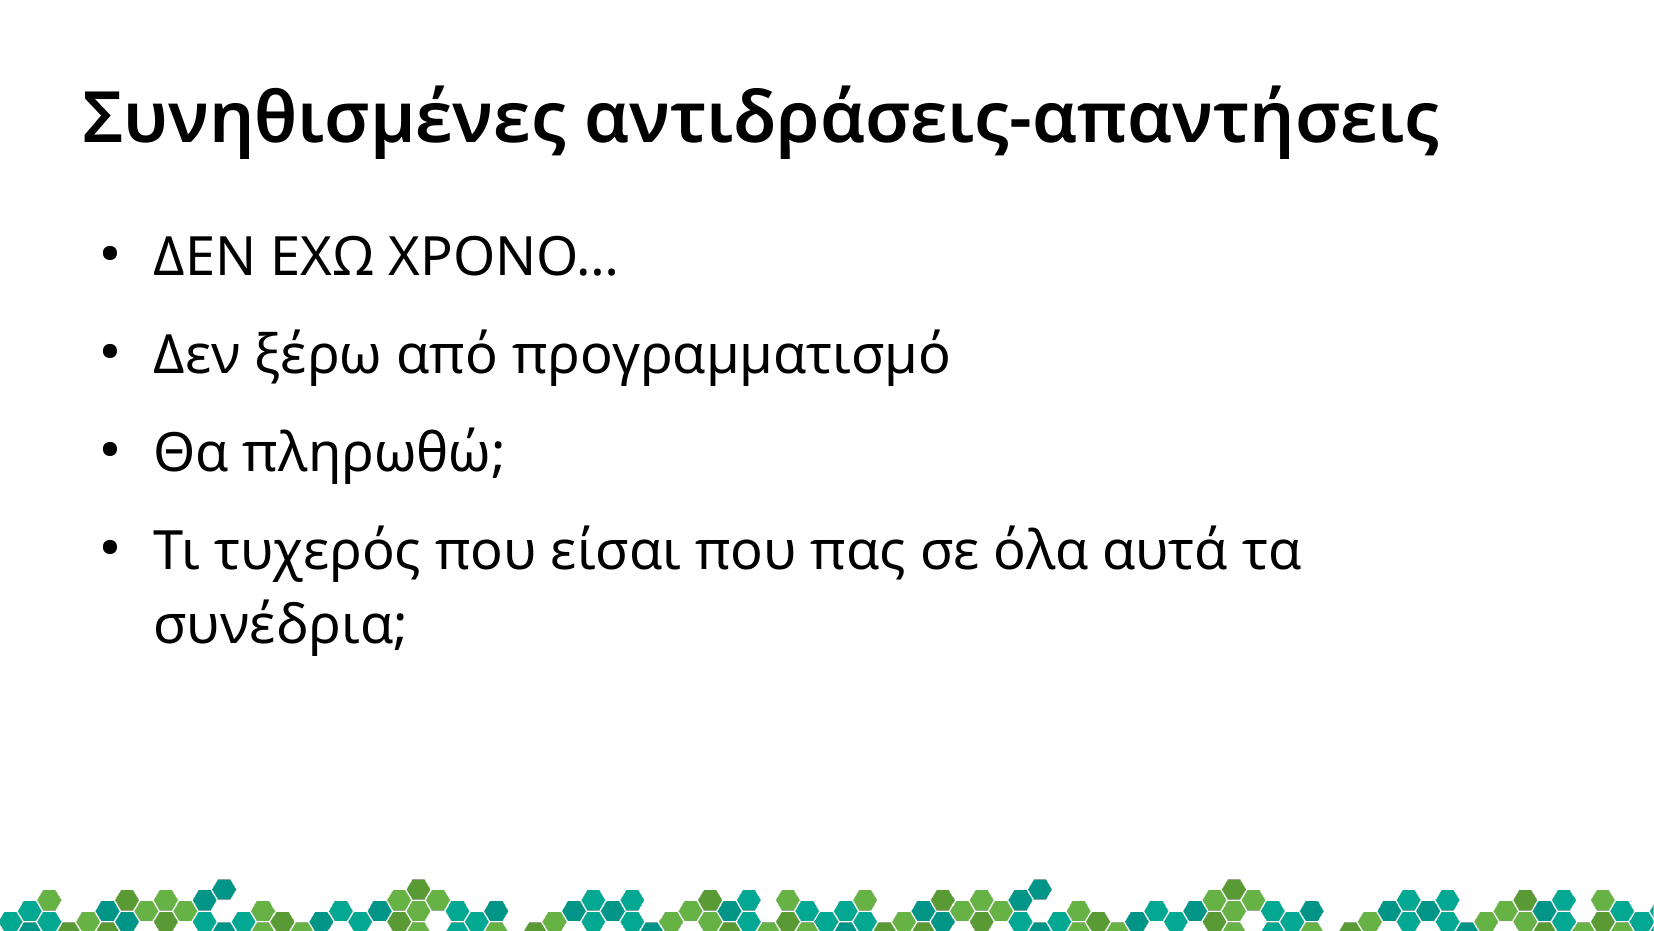

# Συνηθισμένες αντιδράσεις-απαντήσεις
ΔΕΝ ΕΧΩ ΧΡΟΝΟ…
Δεν ξέρω από προγραμματισμό
Θα πληρωθώ;
Τι τυχερός που είσαι που πας σε όλα αυτά τα συνέδρια;